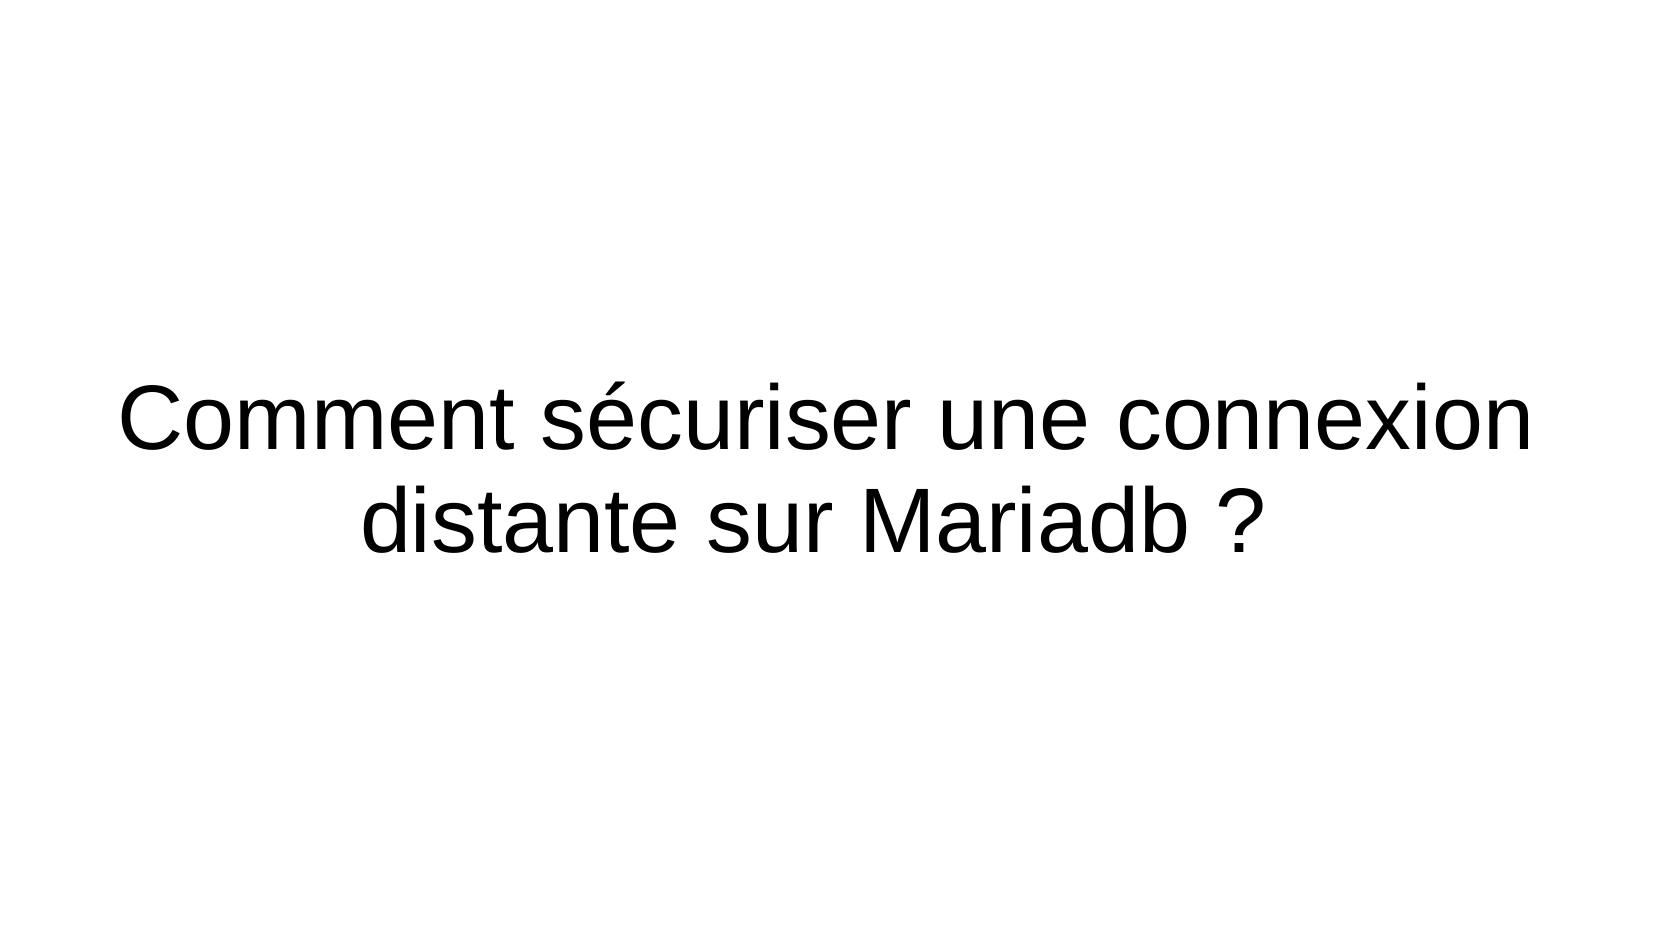

# Comment sécuriser une connexion distante sur Mariadb ?